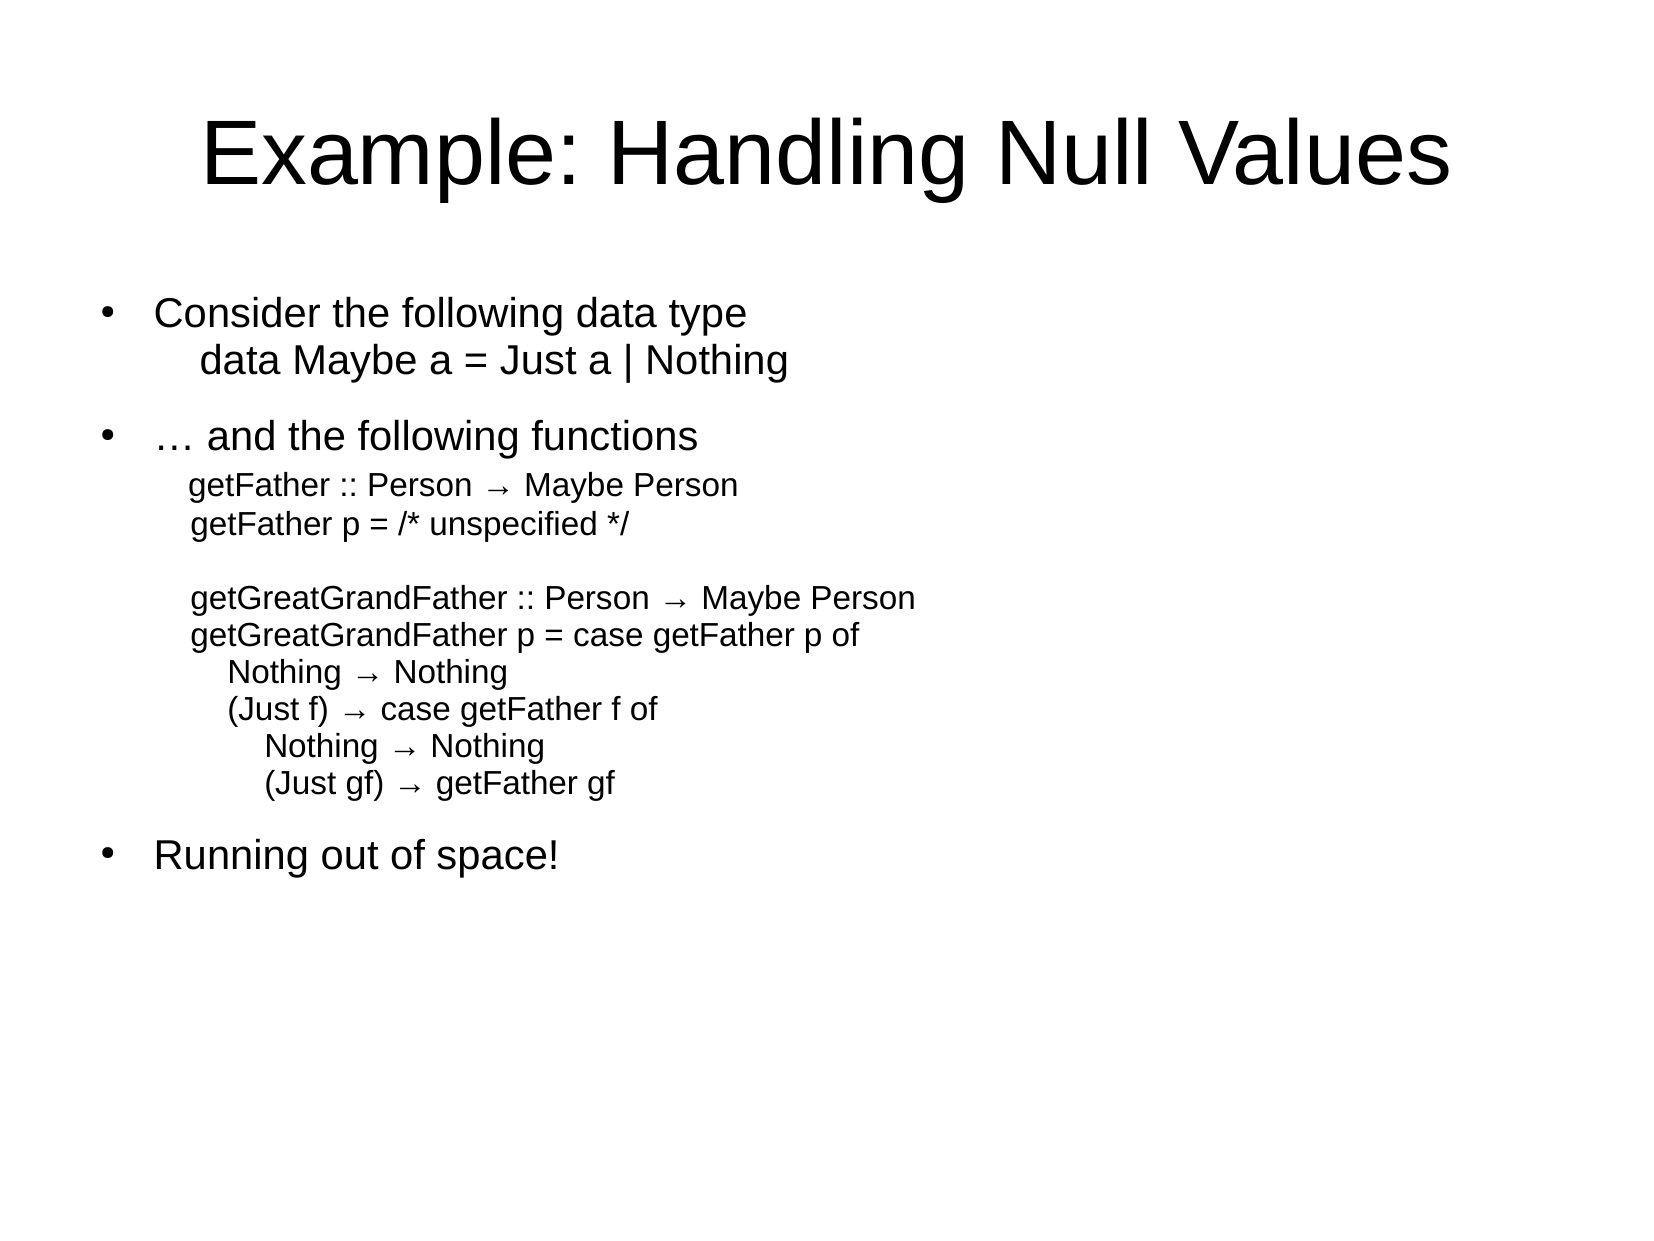

# Example: Handling Null Values
Consider the following data type
 data Maybe a = Just a | Nothing
… and the following functions
 getFather :: Person → Maybe Person
 getFather p = /* unspecified */
 getGreatGrandFather :: Person → Maybe Person
 getGreatGrandFather p = case getFather p of
 Nothing → Nothing
 (Just f) → case getFather f of
 Nothing → Nothing
 (Just gf) → getFather gf
Running out of space!